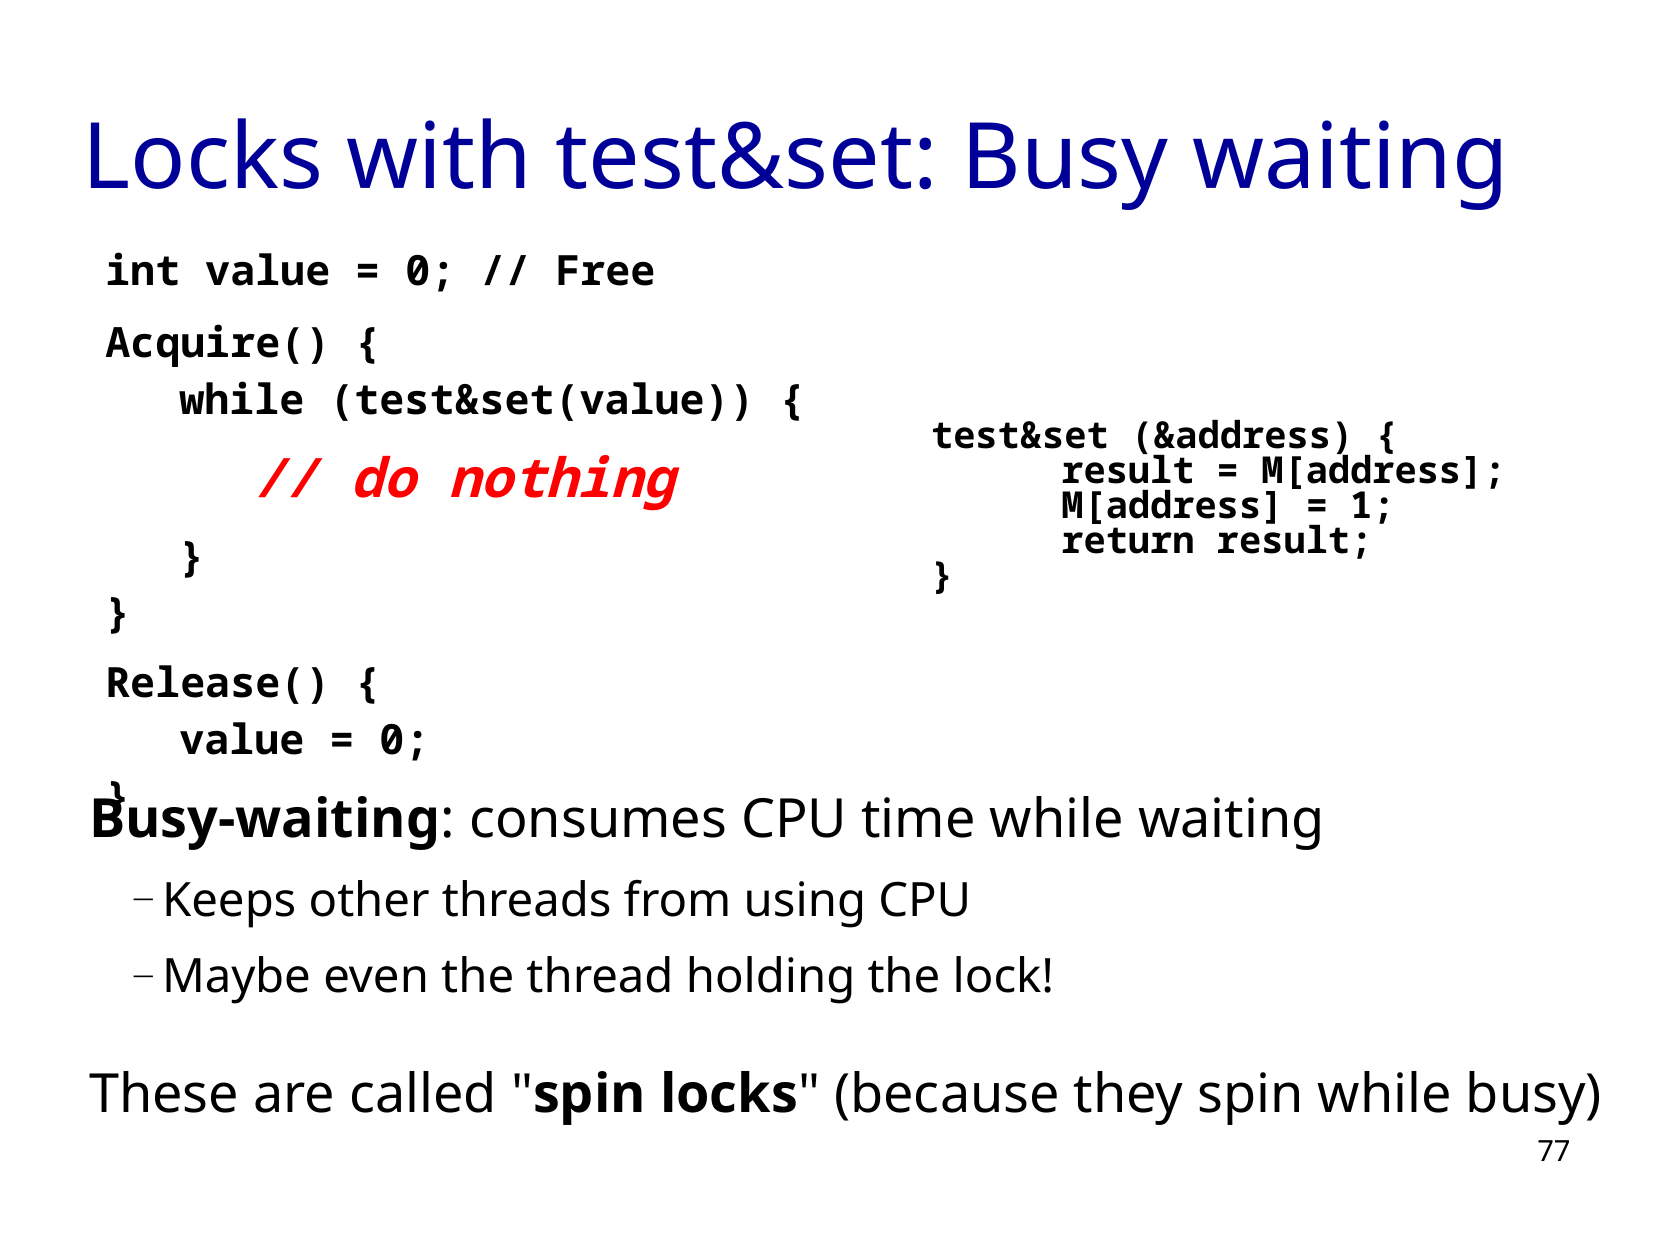

# Locks with test&set: Busy waiting
		int value = 0; // Free
		Acquire() {
		while (test&set(value)) {
				// do nothing
			}
	}
		Release() {
		value = 0;
	}
test&set (&address) {
	result = M[address];
	M[address] = 1;
	return result;
}
Busy-waiting: consumes CPU time while waiting
Keeps other threads from using CPU
Maybe even the thread holding the lock!
These are called "spin locks" (because they spin while busy)
77